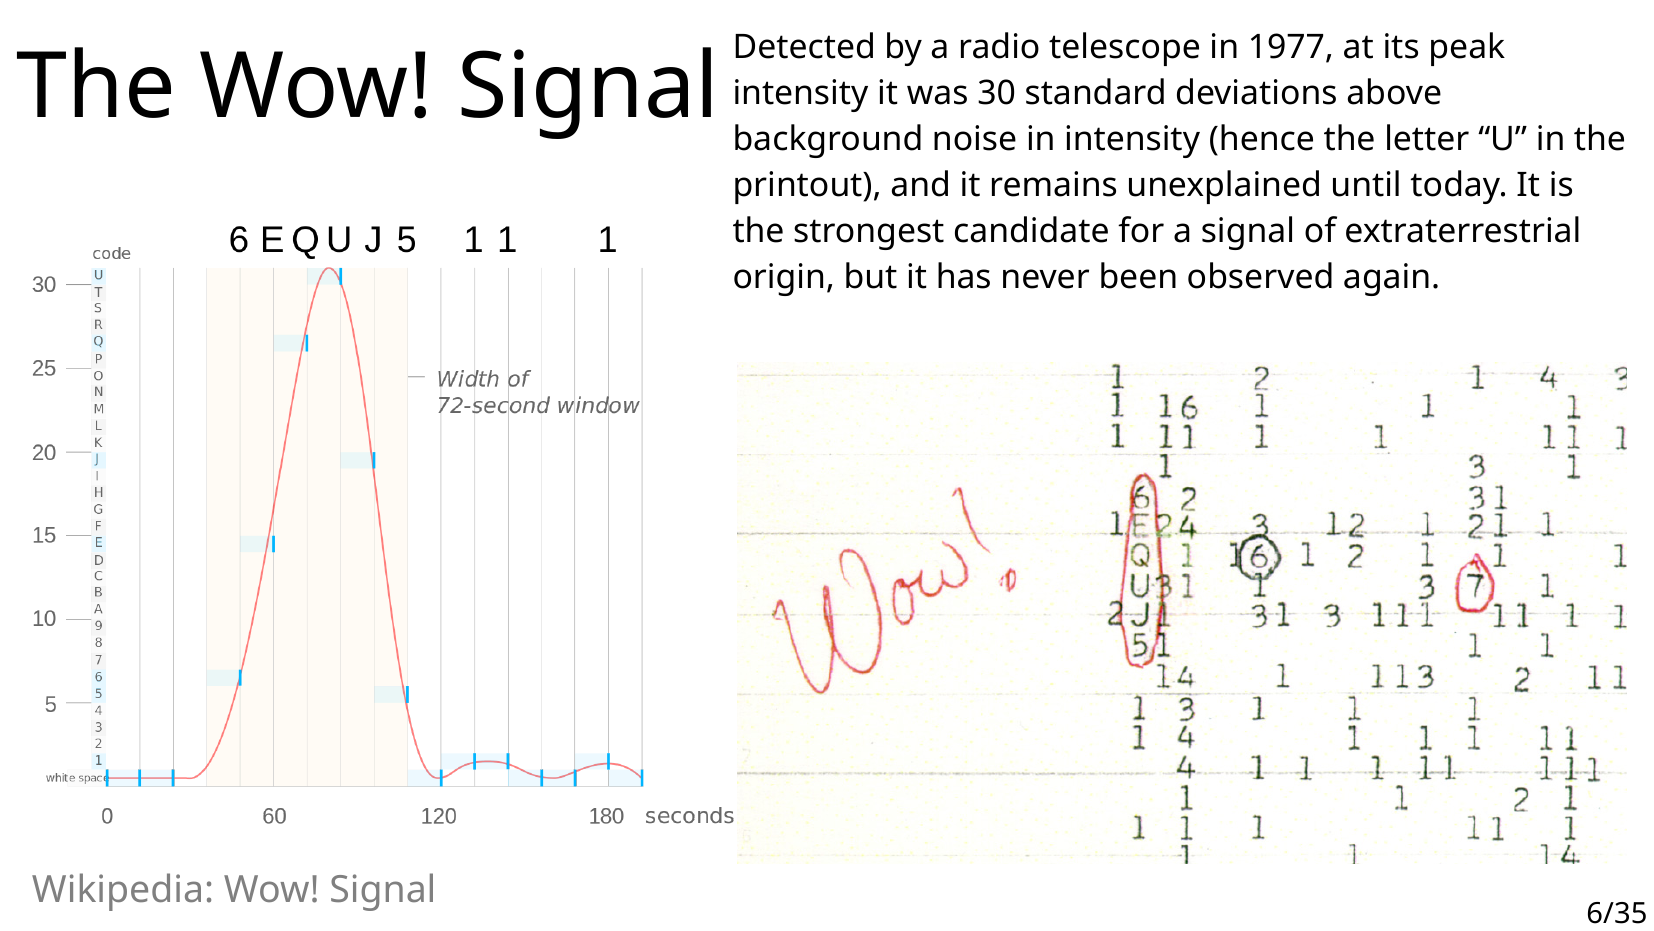

# The Wow! Signal
Detected by a radio telescope in 1977, at its peak intensity it was 30 standard deviations above background noise in intensity (hence the letter “U” in the printout), and it remains unexplained until today. It is the strongest candidate for a signal of extraterrestrial origin, but it has never been observed again.
Wikipedia: Wow! Signal
6